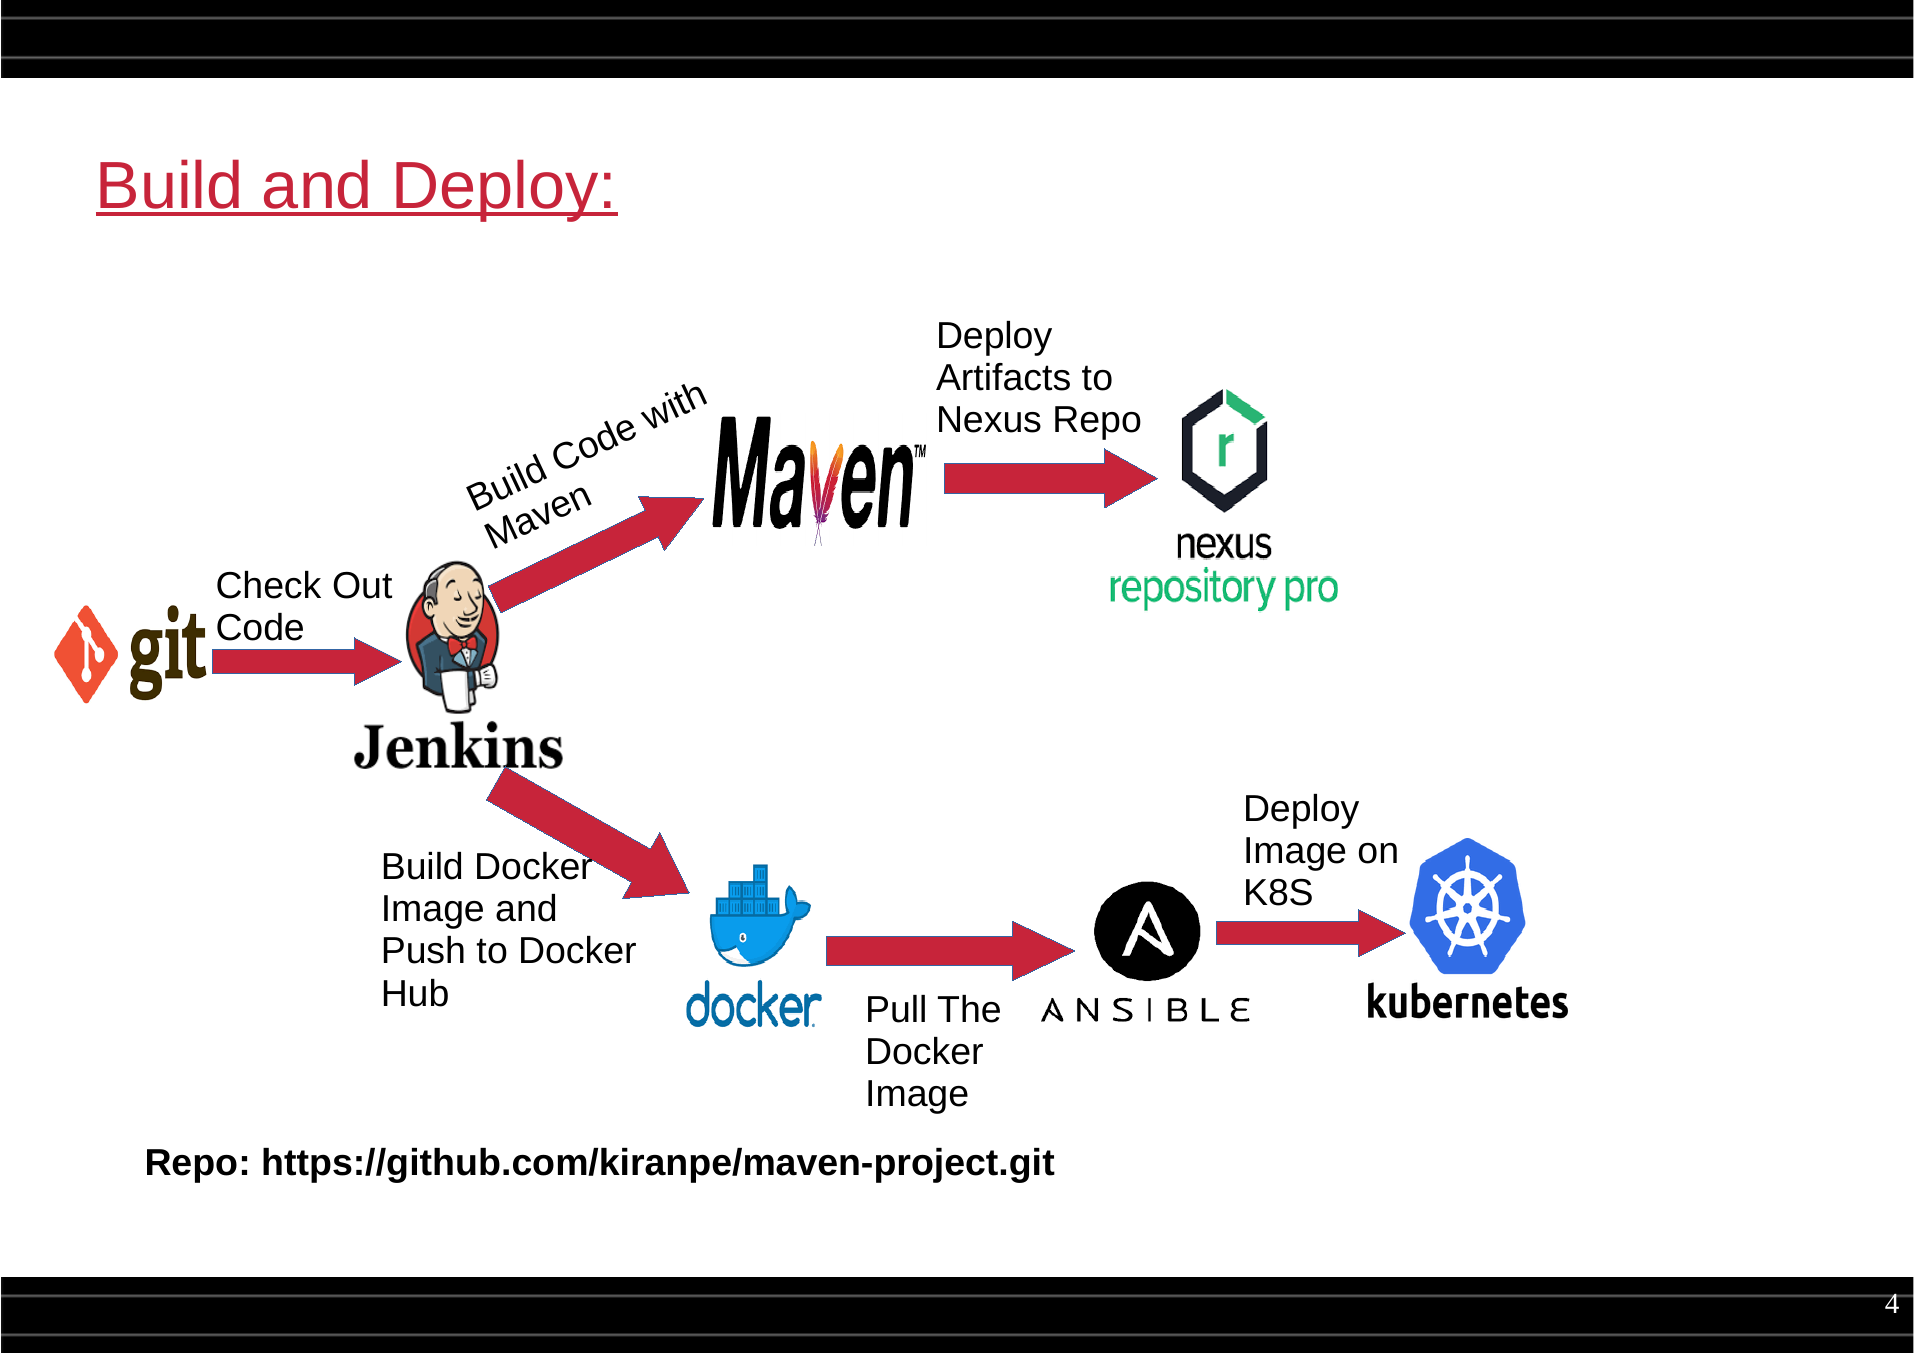

# Build and Deploy:
Deploy Artifacts to Nexus Repo
Build Code with
Maven
Check Out
Code
Deploy Image on K8S
Build Docker Image and Push to Docker Hub
Pull The Docker Image
Repo: https://github.com/kiranpe/maven-project.git